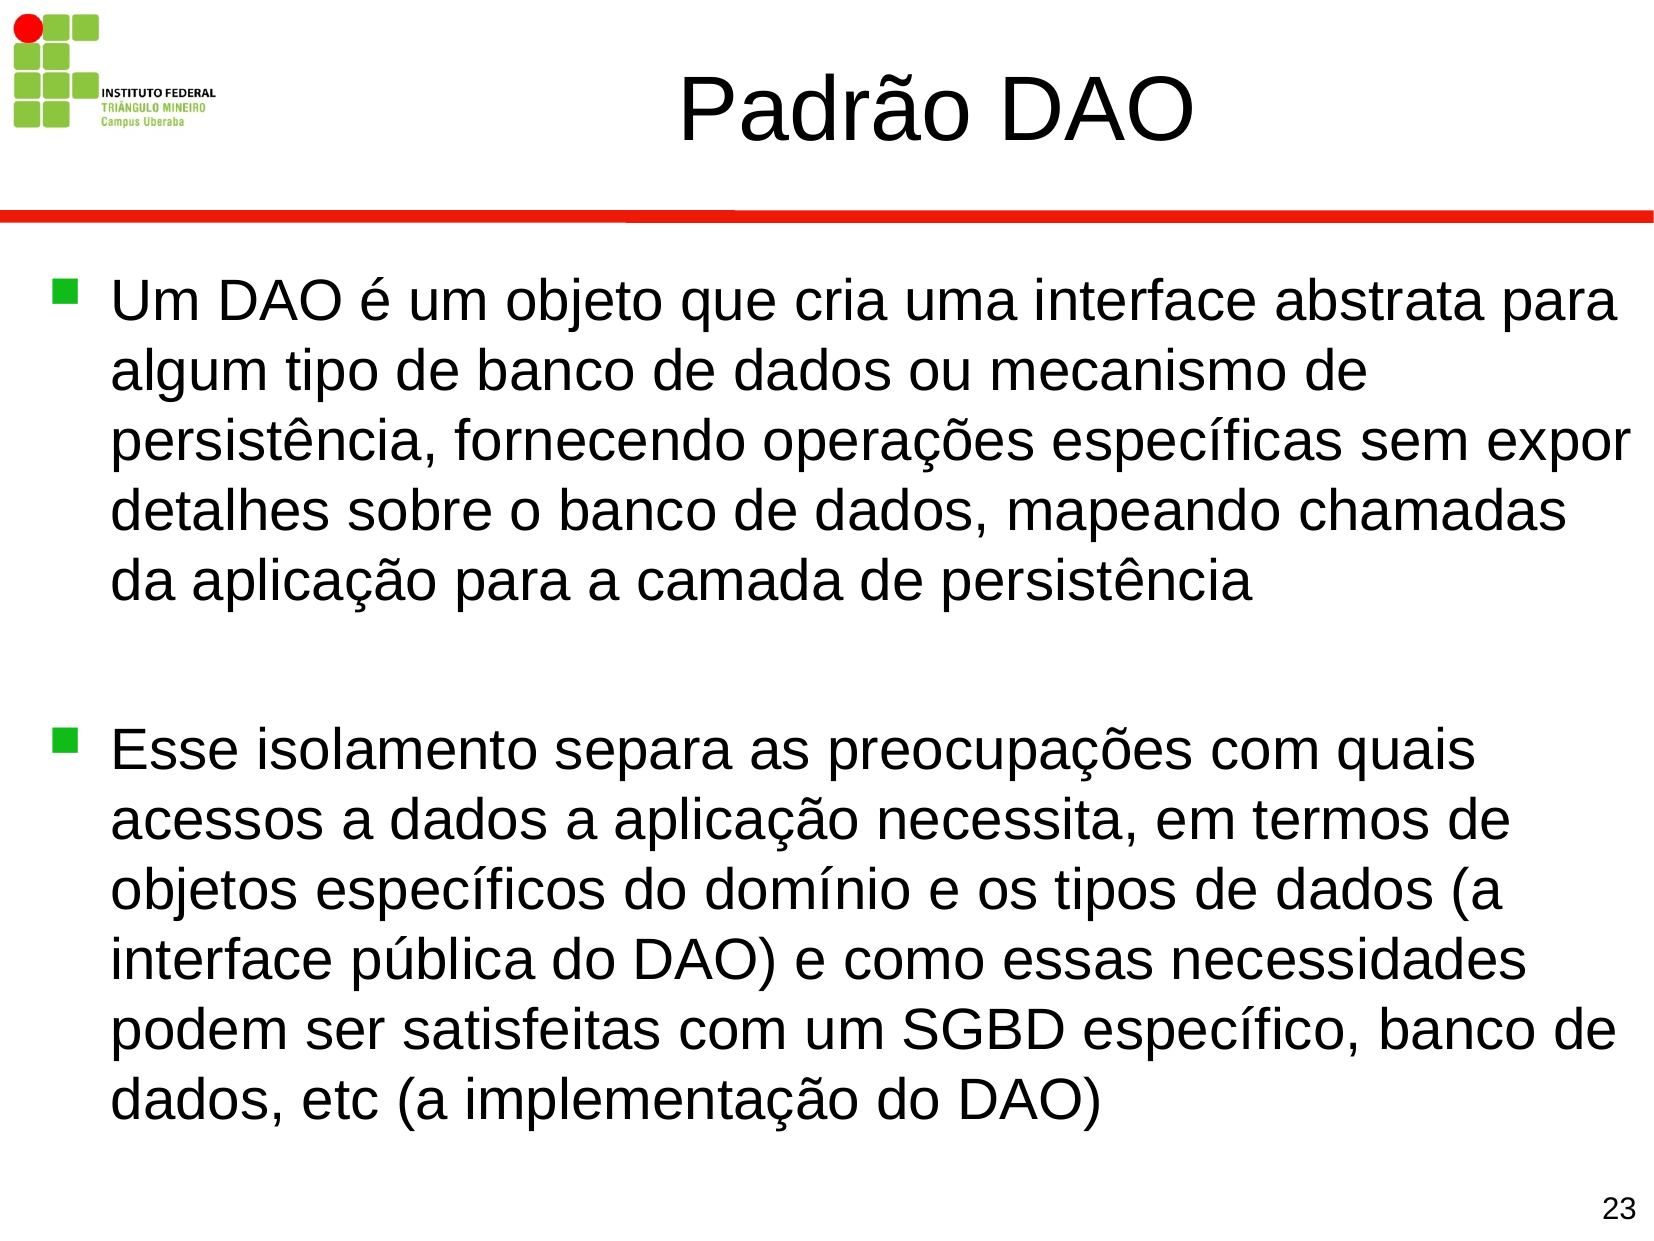

Padrão DAO
Um DAO é um objeto que cria uma interface abstrata para algum tipo de banco de dados ou mecanismo de persistência, fornecendo operações específicas sem expor detalhes sobre o banco de dados, mapeando chamadas da aplicação para a camada de persistência
Esse isolamento separa as preocupações com quais acessos a dados a aplicação necessita, em termos de objetos específicos do domínio e os tipos de dados (a interface pública do DAO) e como essas necessidades podem ser satisfeitas com um SGBD específico, banco de dados, etc (a implementação do DAO)